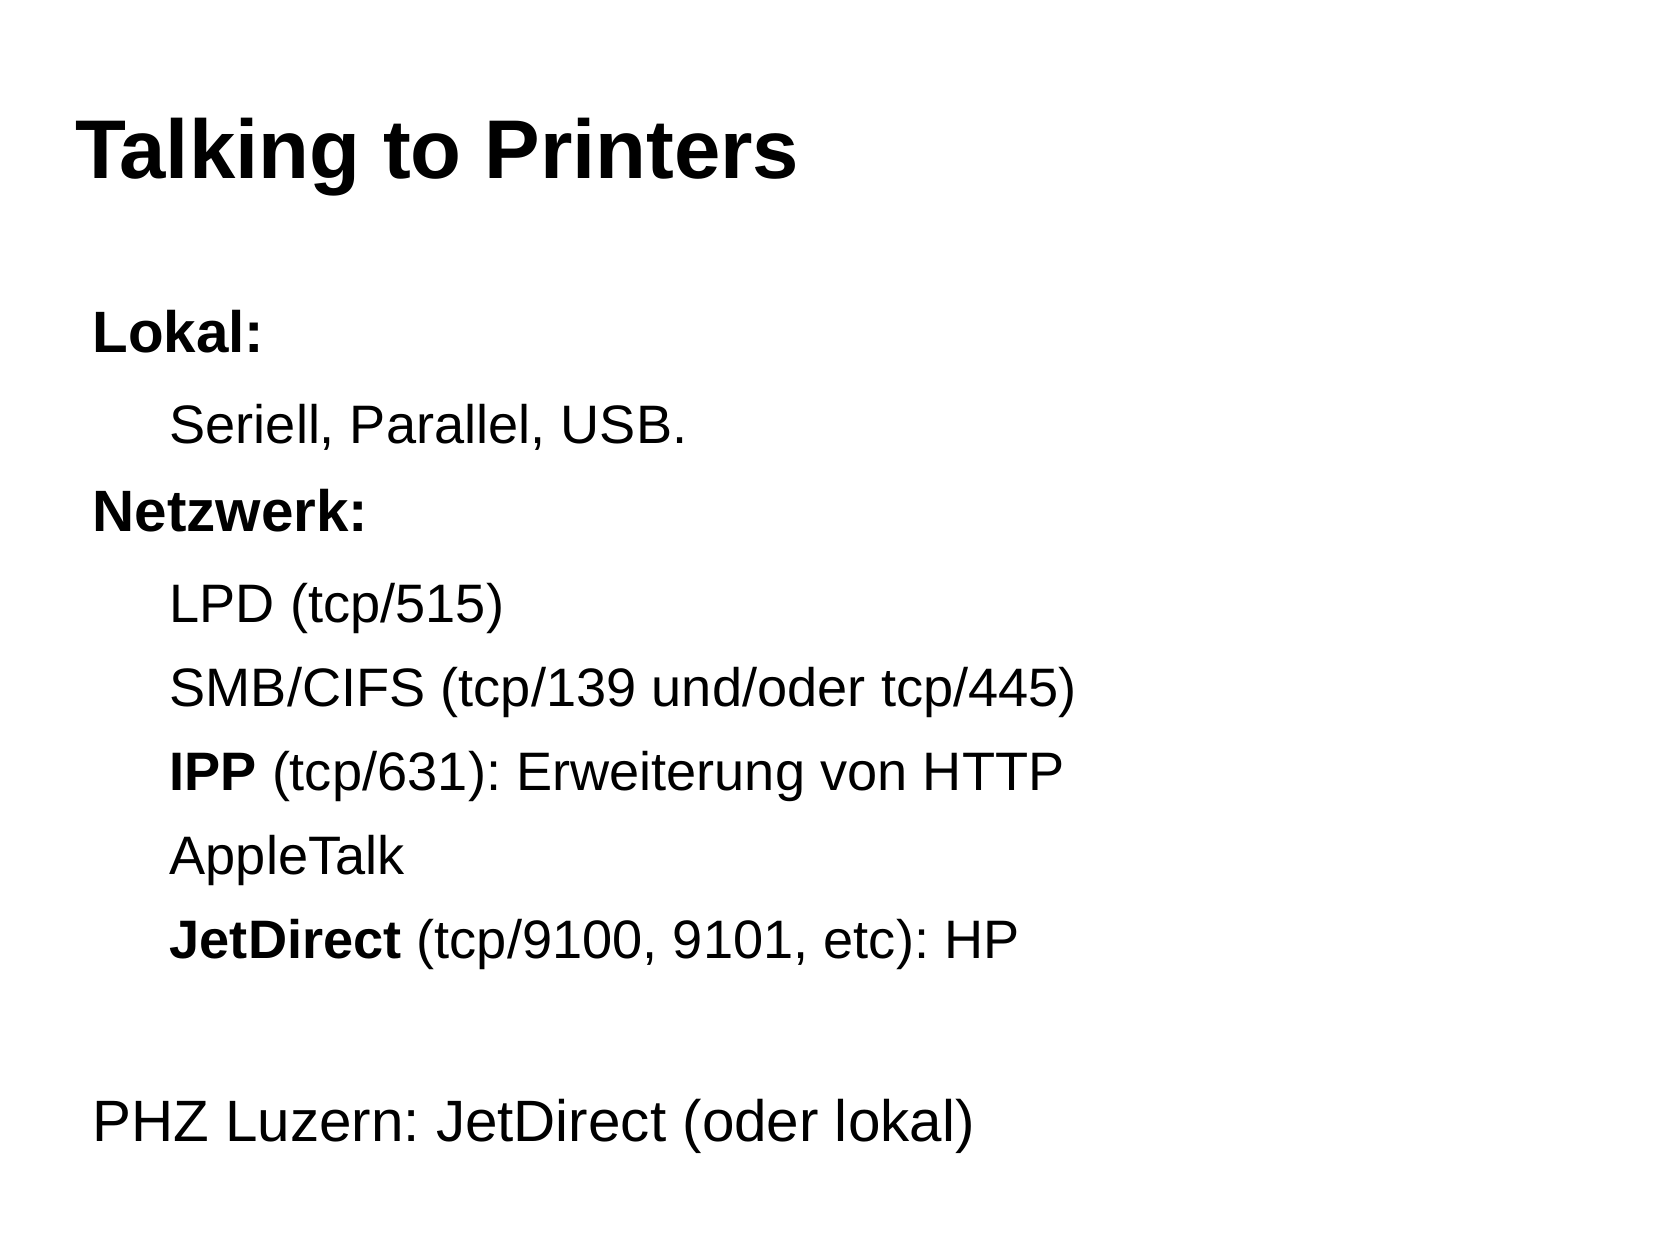

# Talking to Printers
Lokal:
Seriell, Parallel, USB.
Netzwerk:
LPD (tcp/515)
SMB/CIFS (tcp/139 und/oder tcp/445)
IPP (tcp/631): Erweiterung von HTTP
AppleTalk
JetDirect (tcp/9100, 9101, etc): HP
PHZ Luzern: JetDirect (oder lokal)